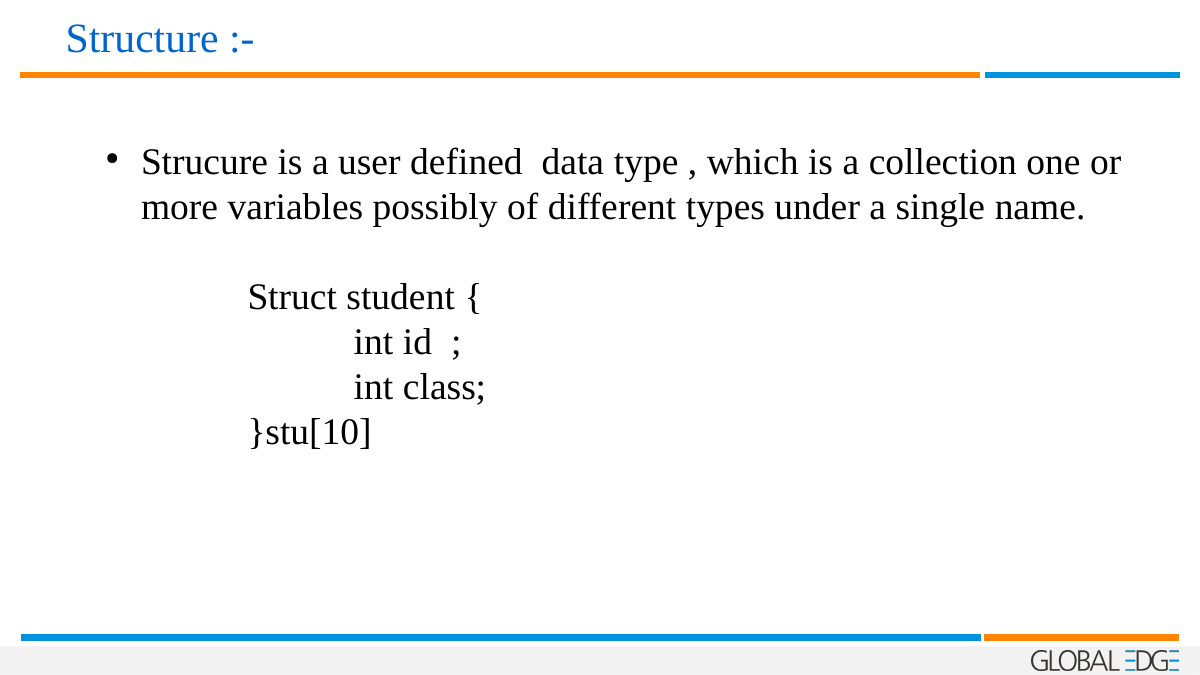

Structure :-
Strucure is a user defined data type , which is a collection one or more variables possibly of different types under a single name.
Struct student {
int id ;
int class;
}stu[10]